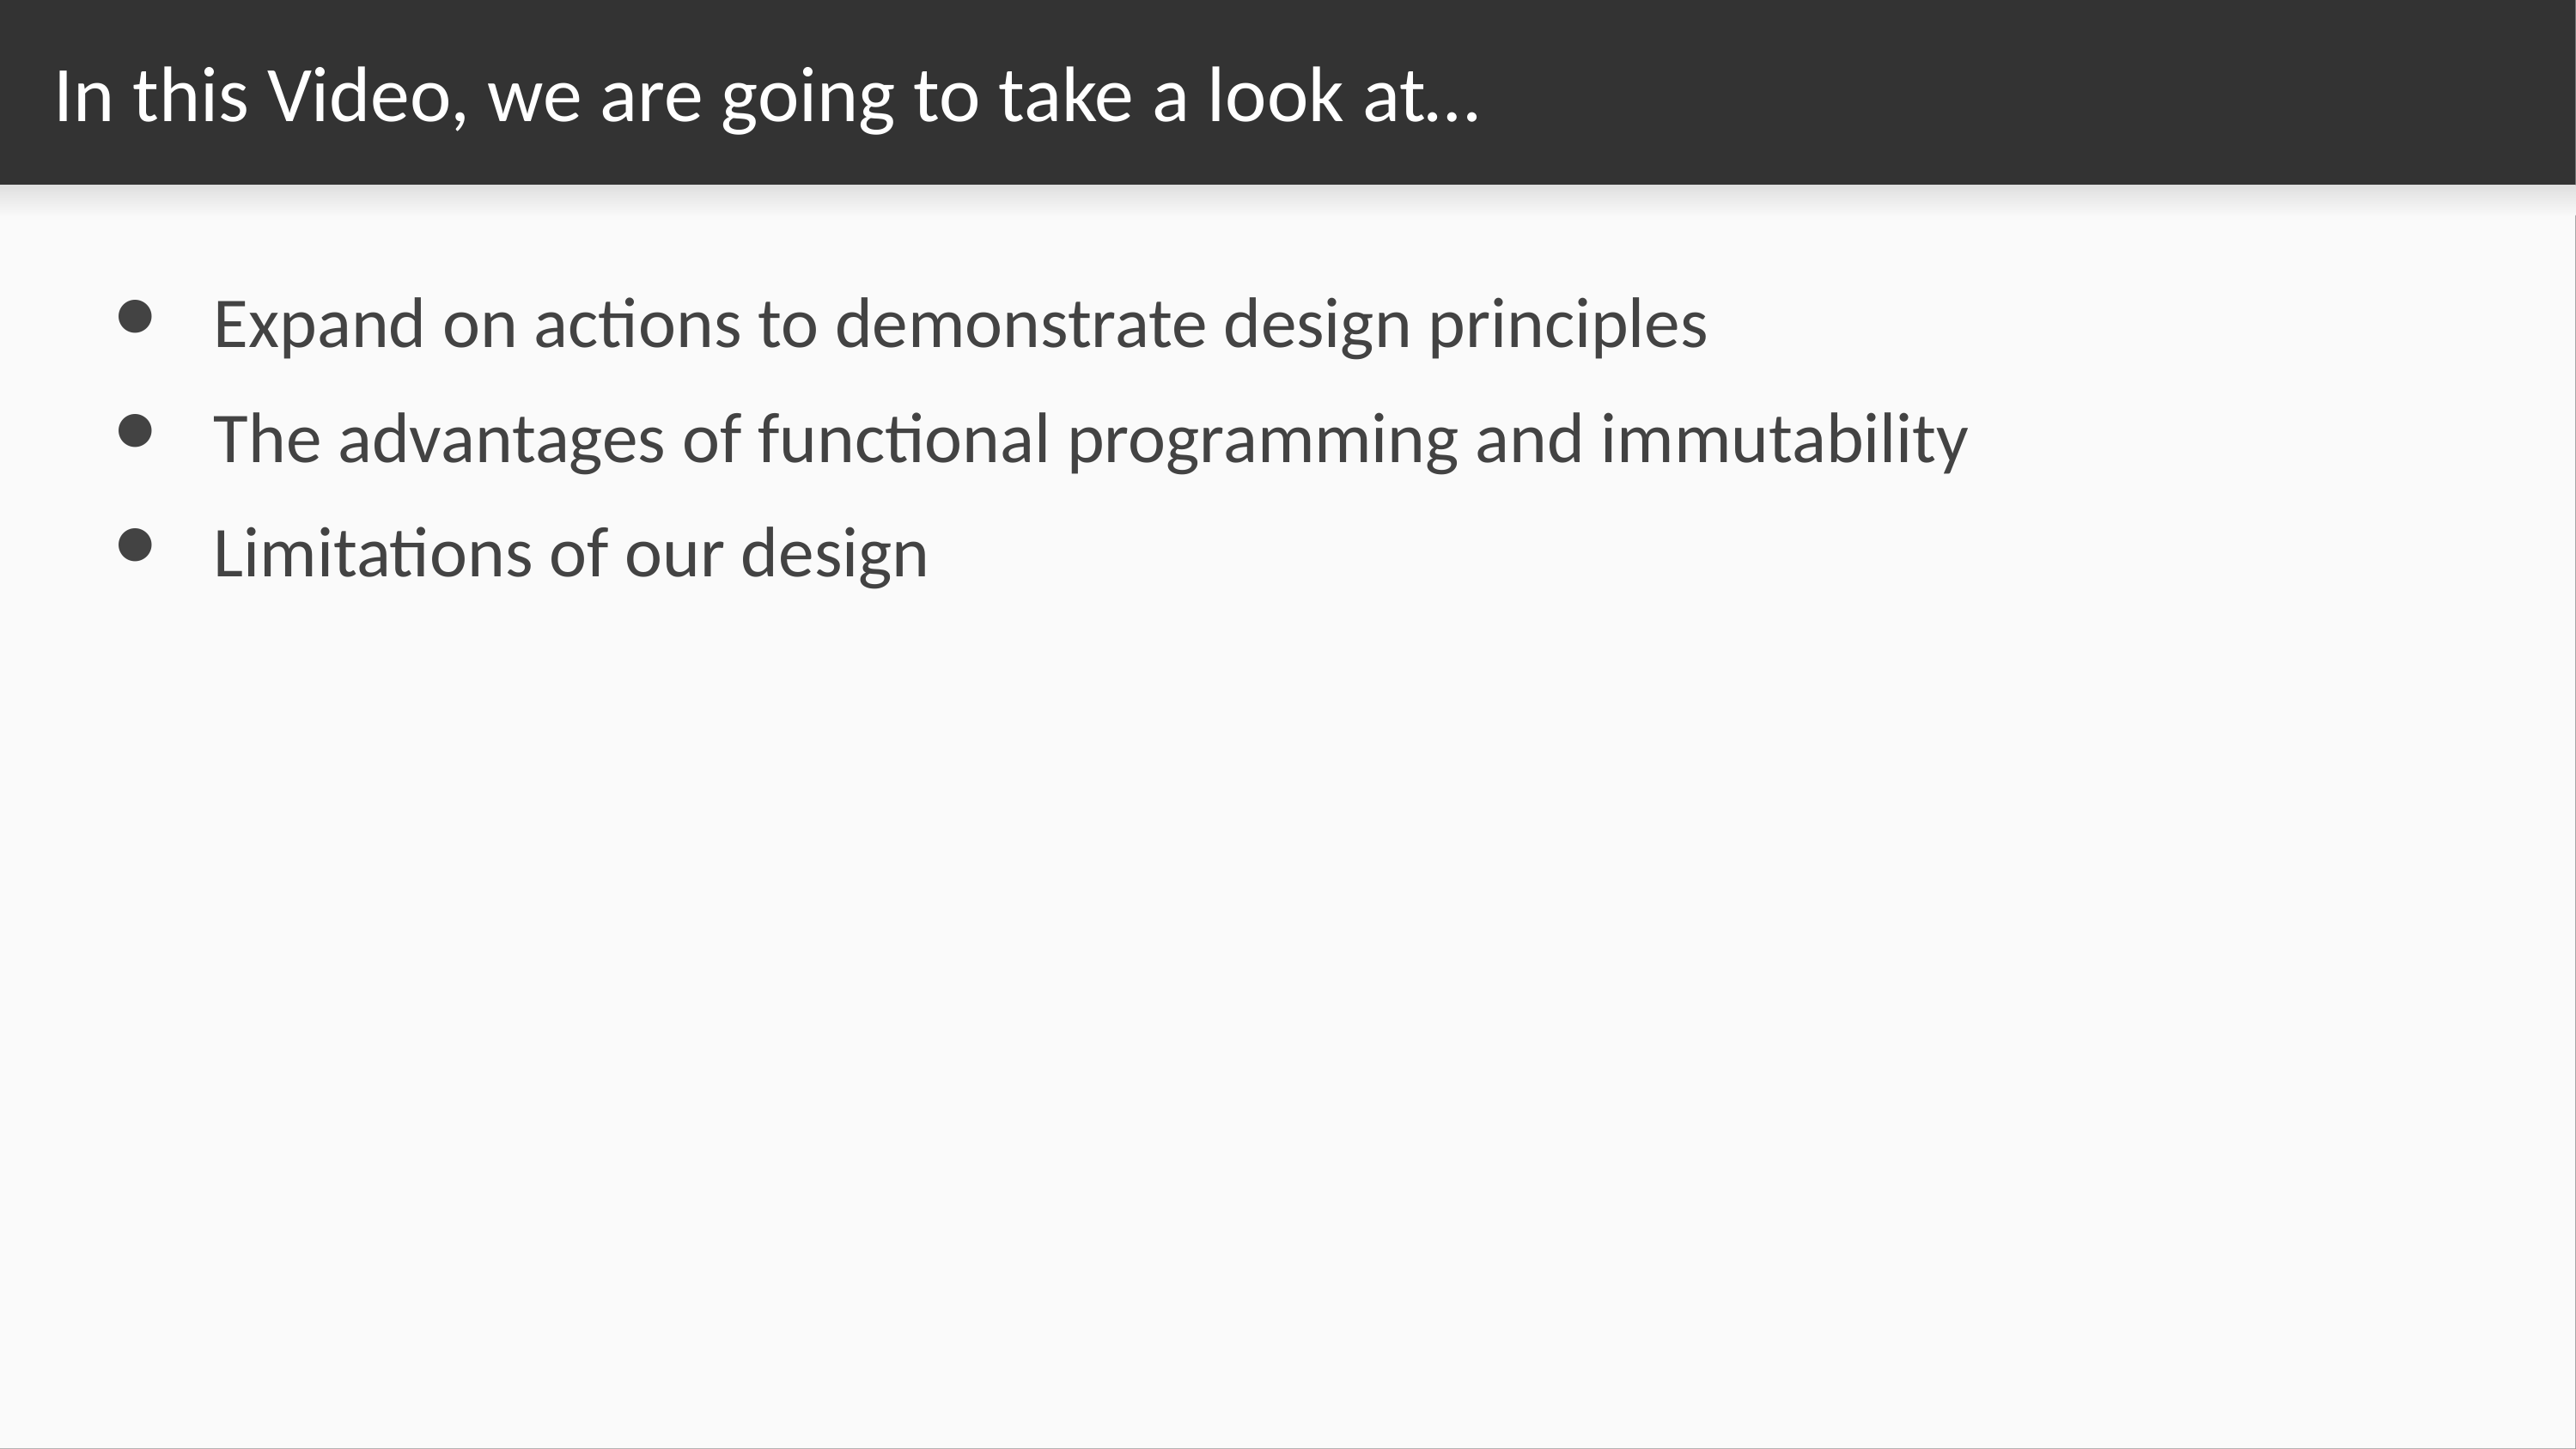

# In this Video, we are going to take a look at…
Expand on actions to demonstrate design principles
The advantages of functional programming and immutability
Limitations of our design